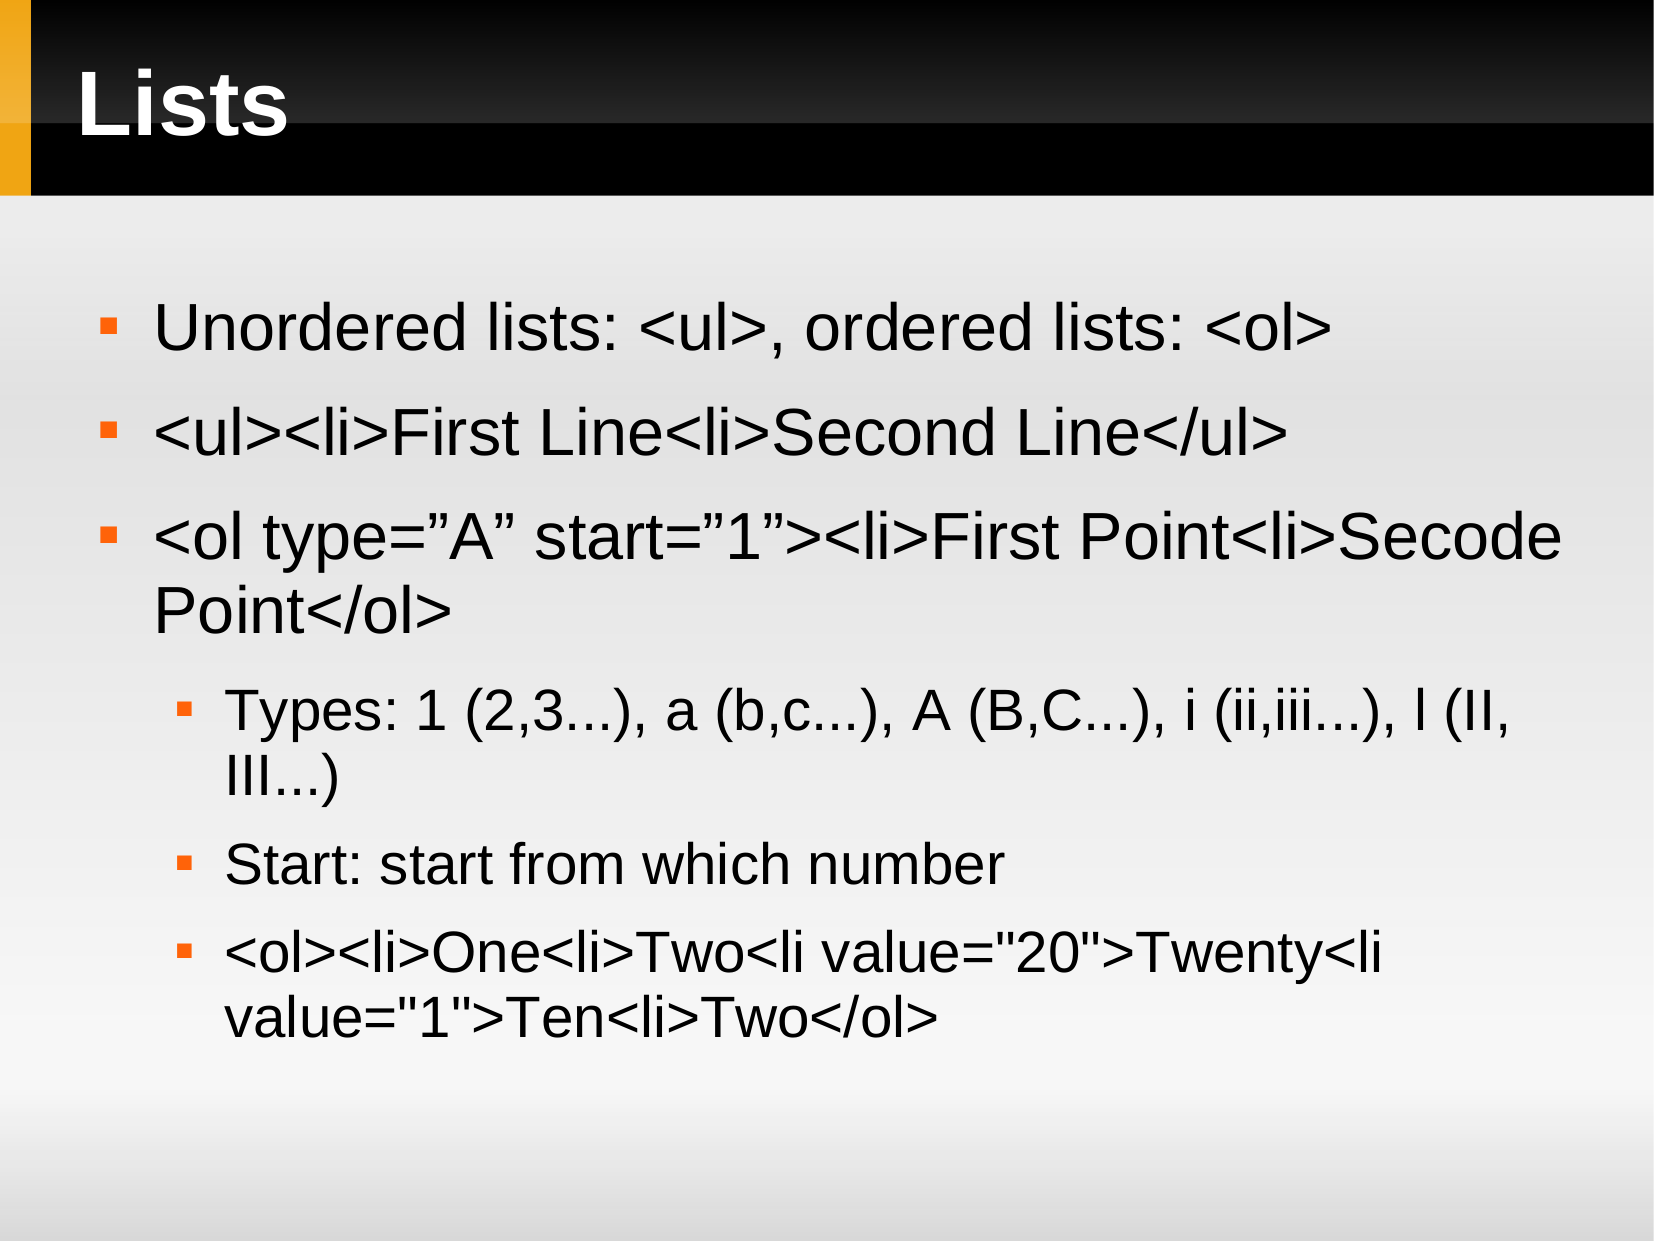

# Lists
Unordered lists: <ul>, ordered lists: <ol>
<ul><li>First Line<li>Second Line</ul>
<ol type=”A” start=”1”><li>First Point<li>Secode Point</ol>
Types: 1 (2,3...), a (b,c...), A (B,C...), i (ii,iii...), l (II, III...)
Start: start from which number
<ol><li>One<li>Two<li value="20">Twenty<li value="1">Ten<li>Two</ol>